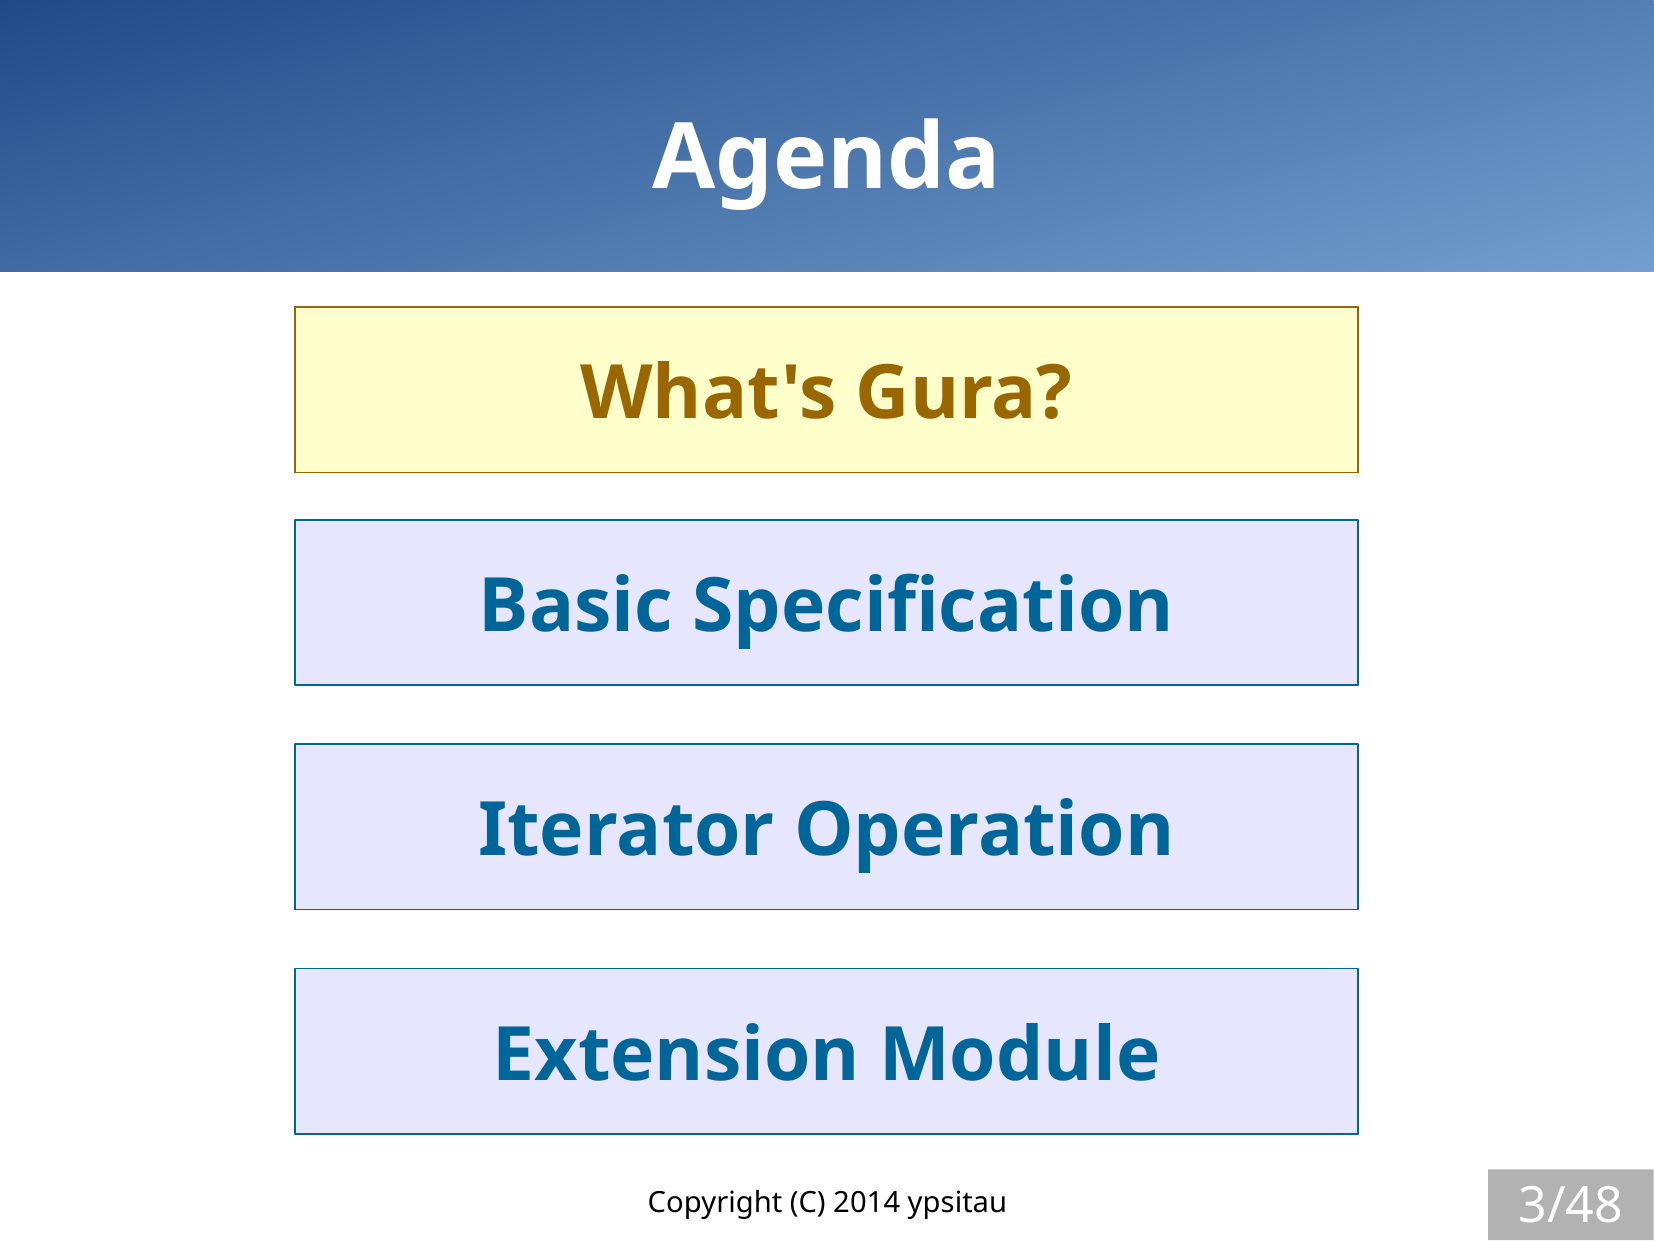

# Agenda
What's Gura?
What's Gura?
Basic Specification
Iterator Operation
Extension Module
3
Copyright (C) 2014 ypsitau